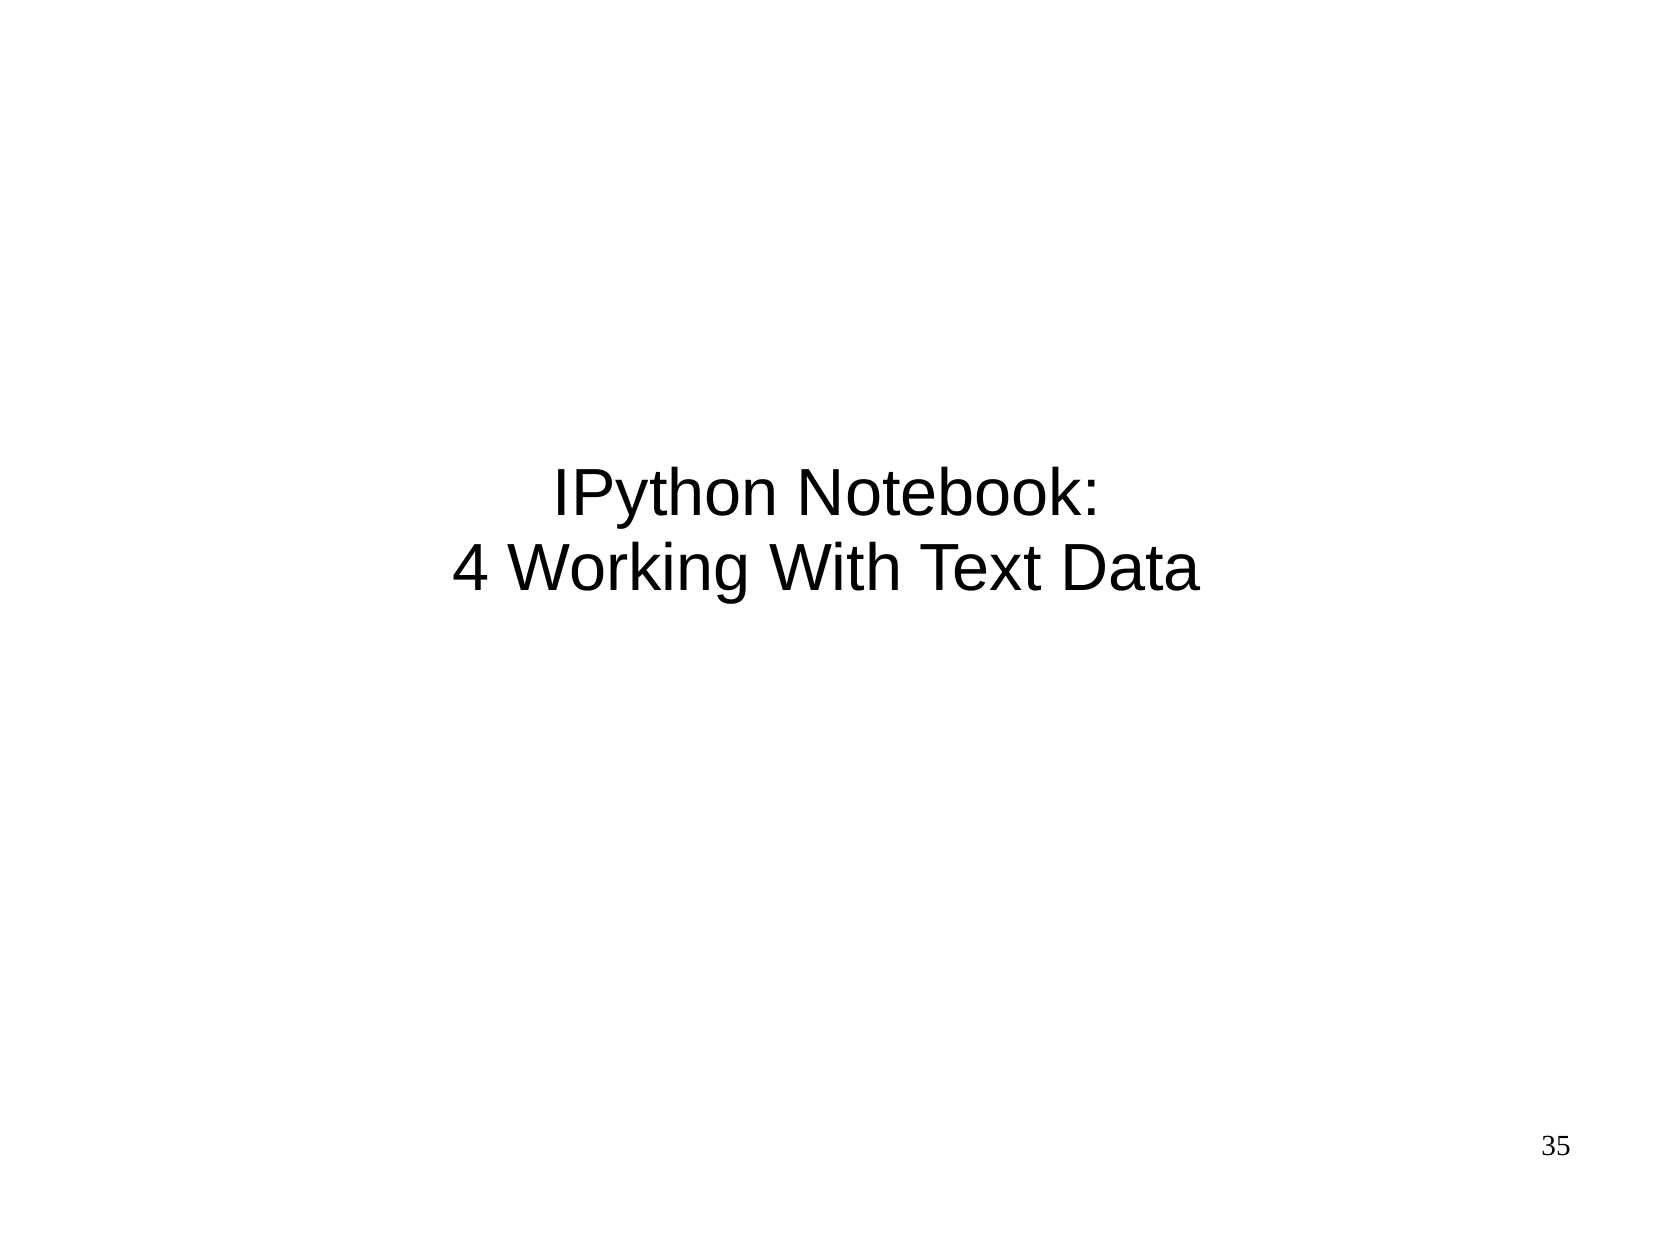

# IPython Notebook:
4 Working With Text Data
35